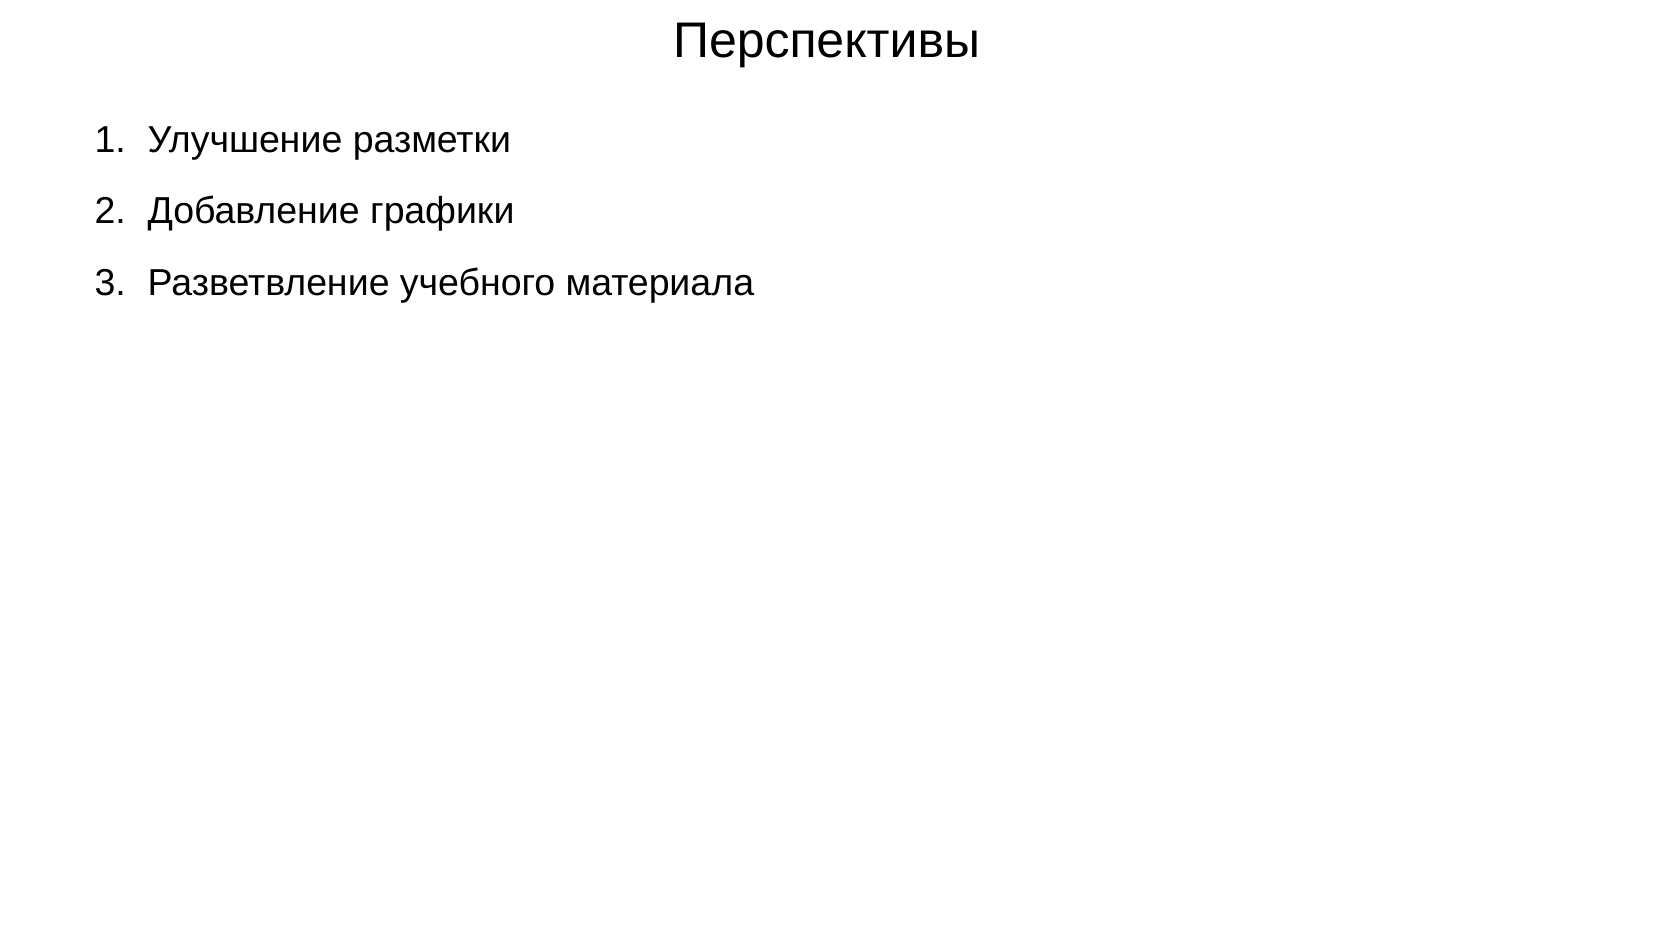

# Перспективы
Улучшение разметки
Добавление графики
Разветвление учебного материала